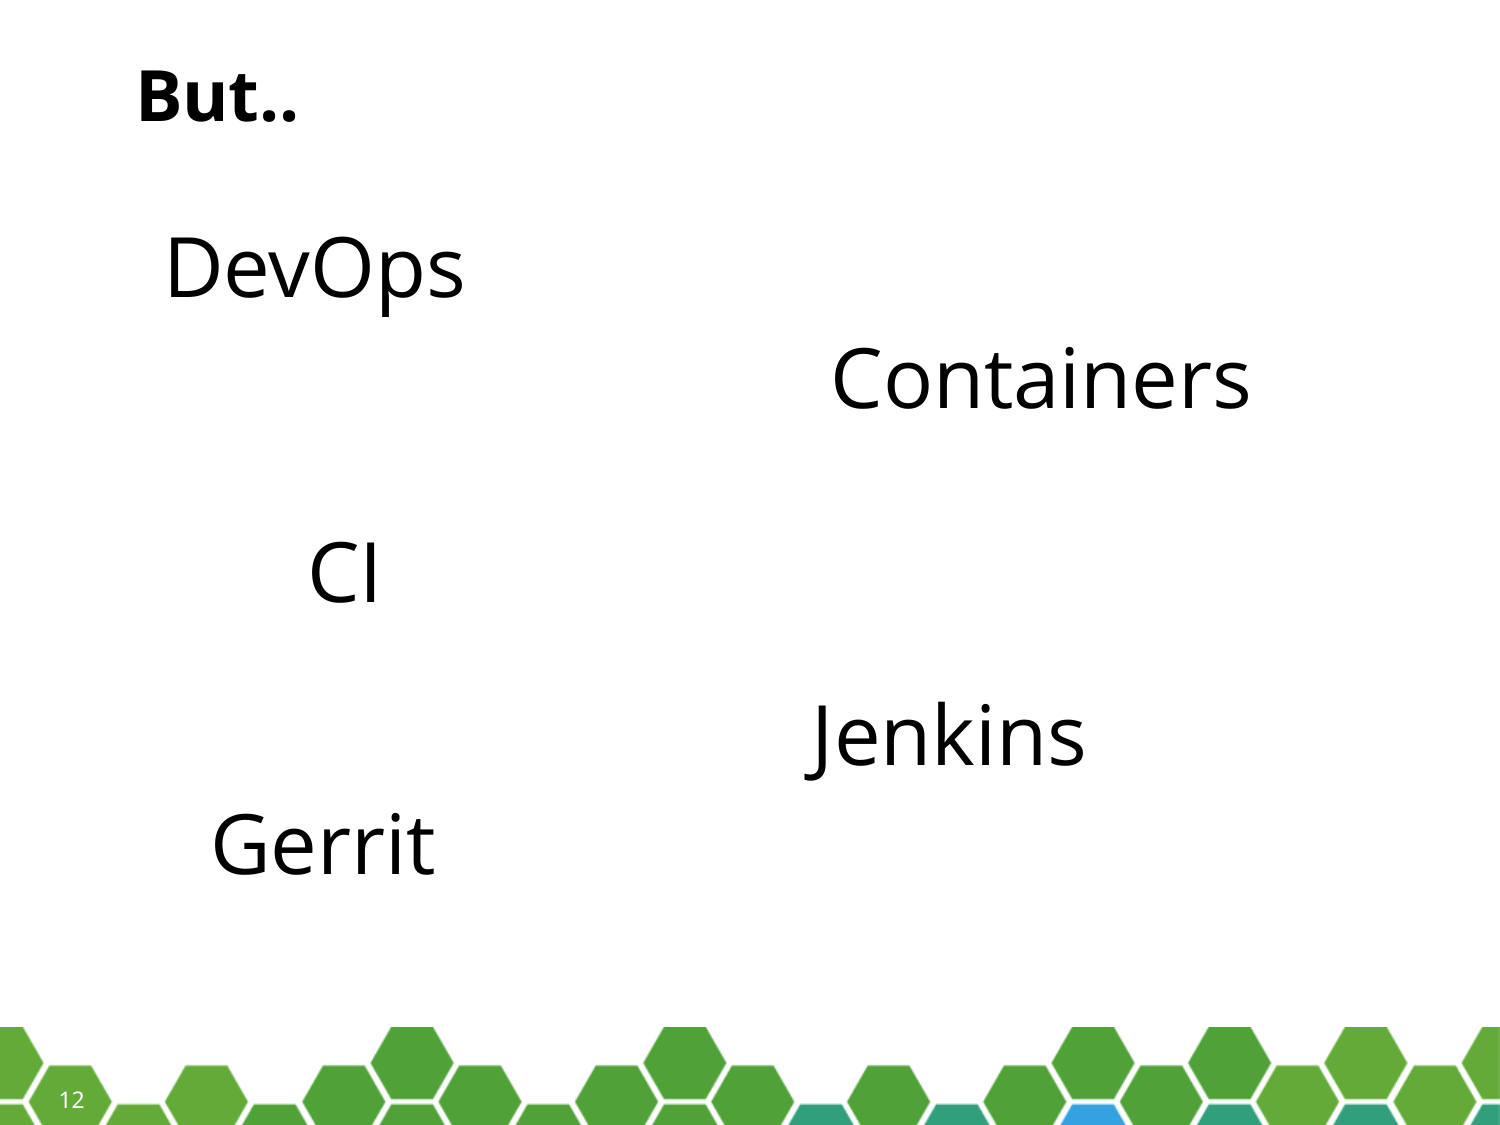

# But..
DevOps
Containers
CI
Jenkins
Gerrit